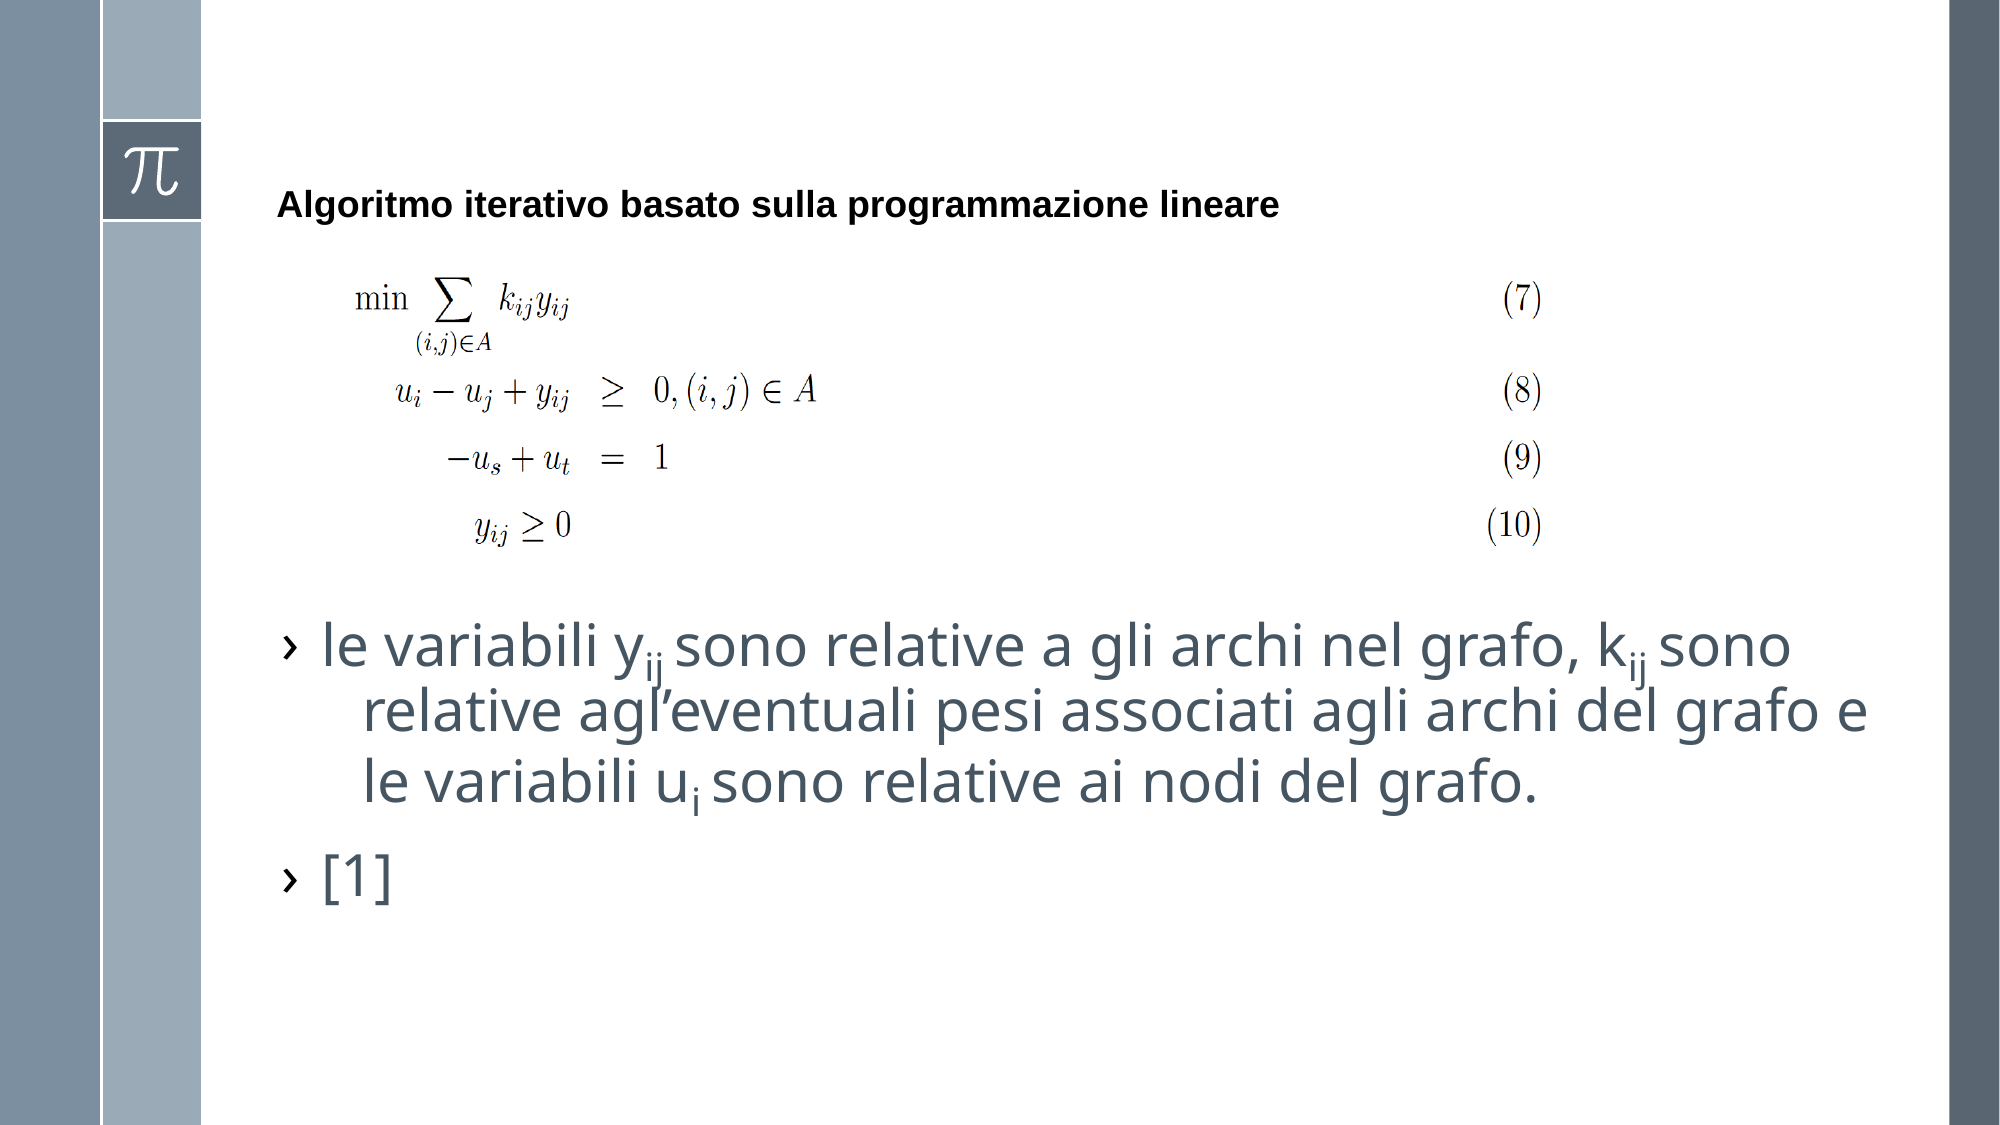

# Algoritmo iterativo basato sulla programmazione lineare
le variabili yij sono relative a gli archi nel grafo, kij sono relative agl’eventuali pesi associati agli archi del grafo e le variabili ui sono relative ai nodi del grafo.
[1]